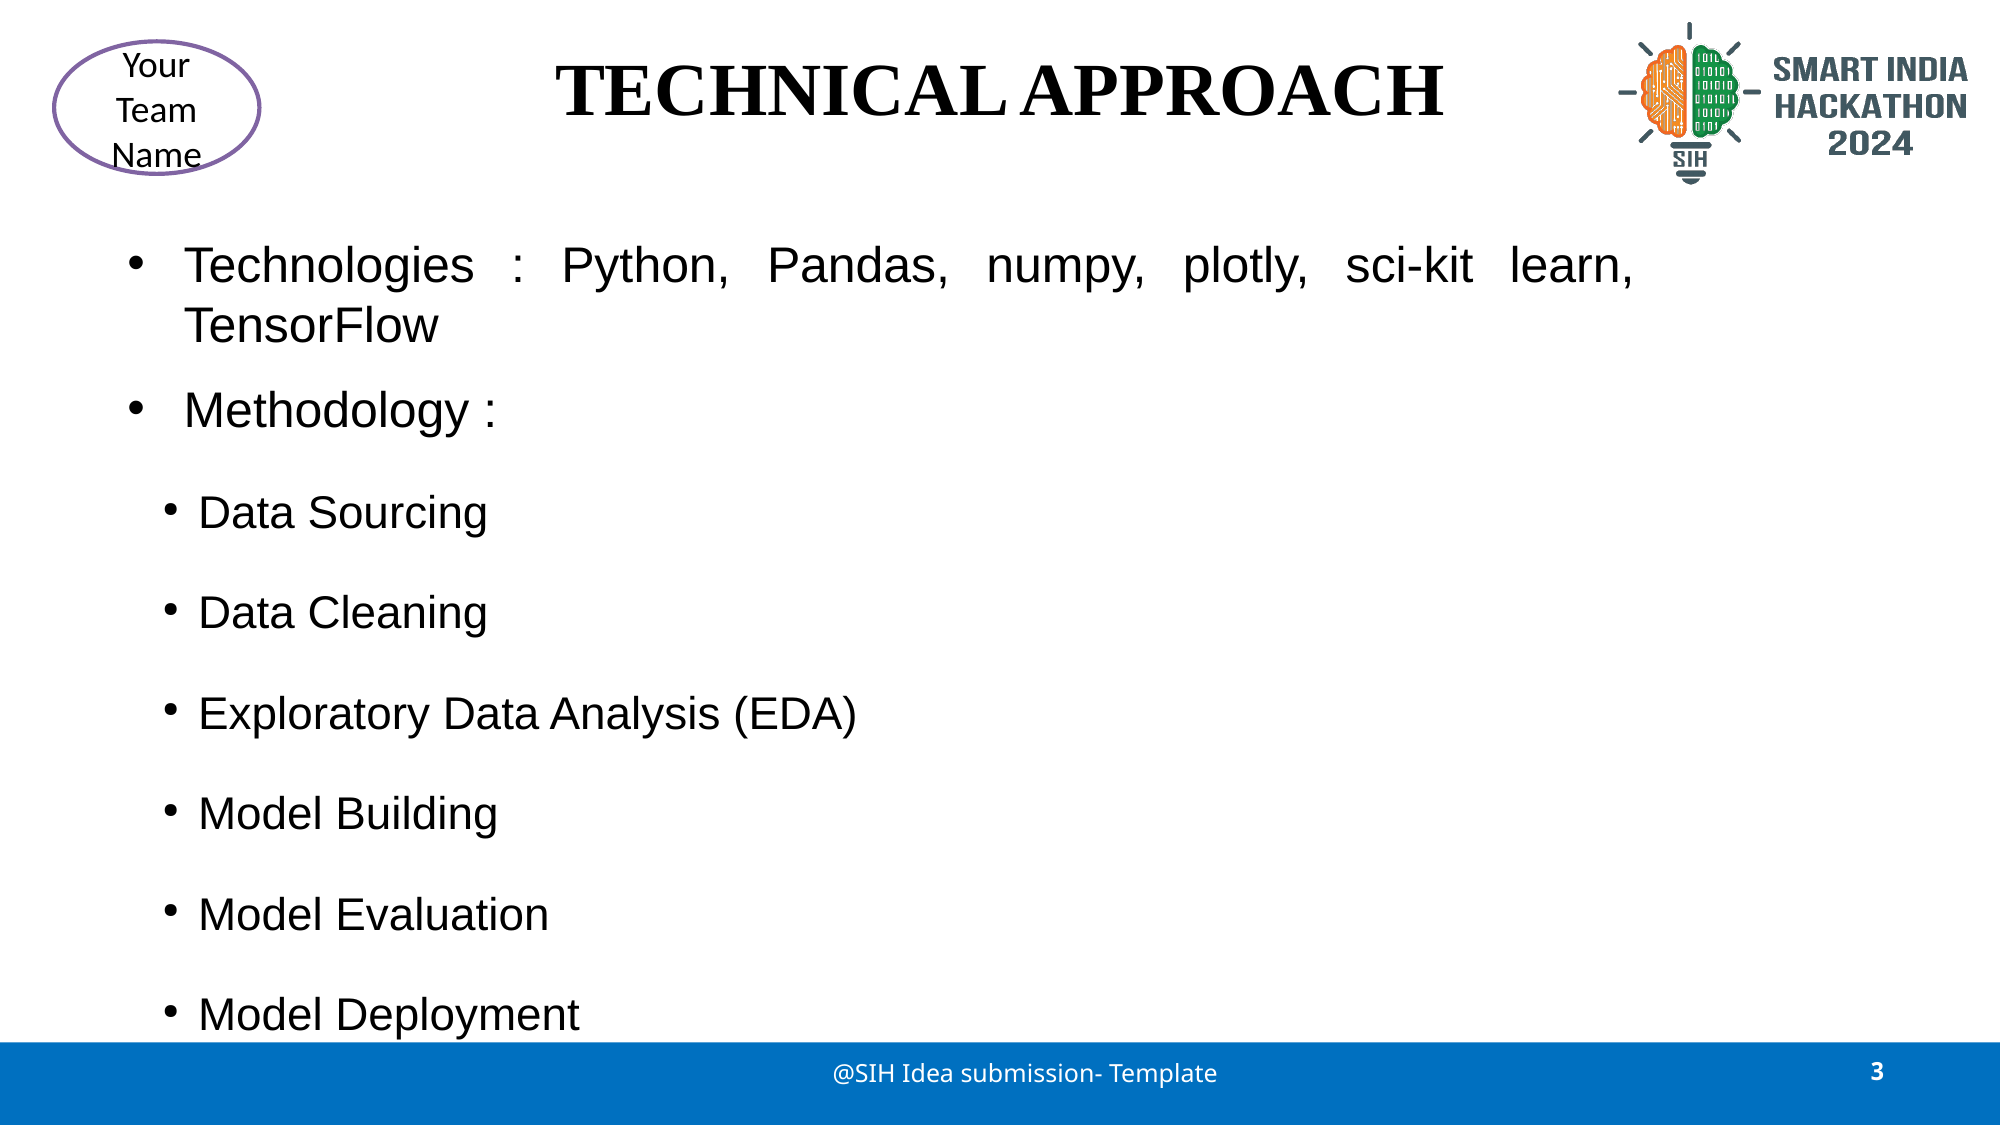

# TECHNICAL APPROACH
Your Team Name
Technologies : Python, Pandas, numpy, plotly, sci-kit learn, TensorFlow
Methodology :
Data Sourcing
Data Cleaning
Exploratory Data Analysis (EDA)
Model Building
Model Evaluation
Model Deployment
@SIH Idea submission- Template